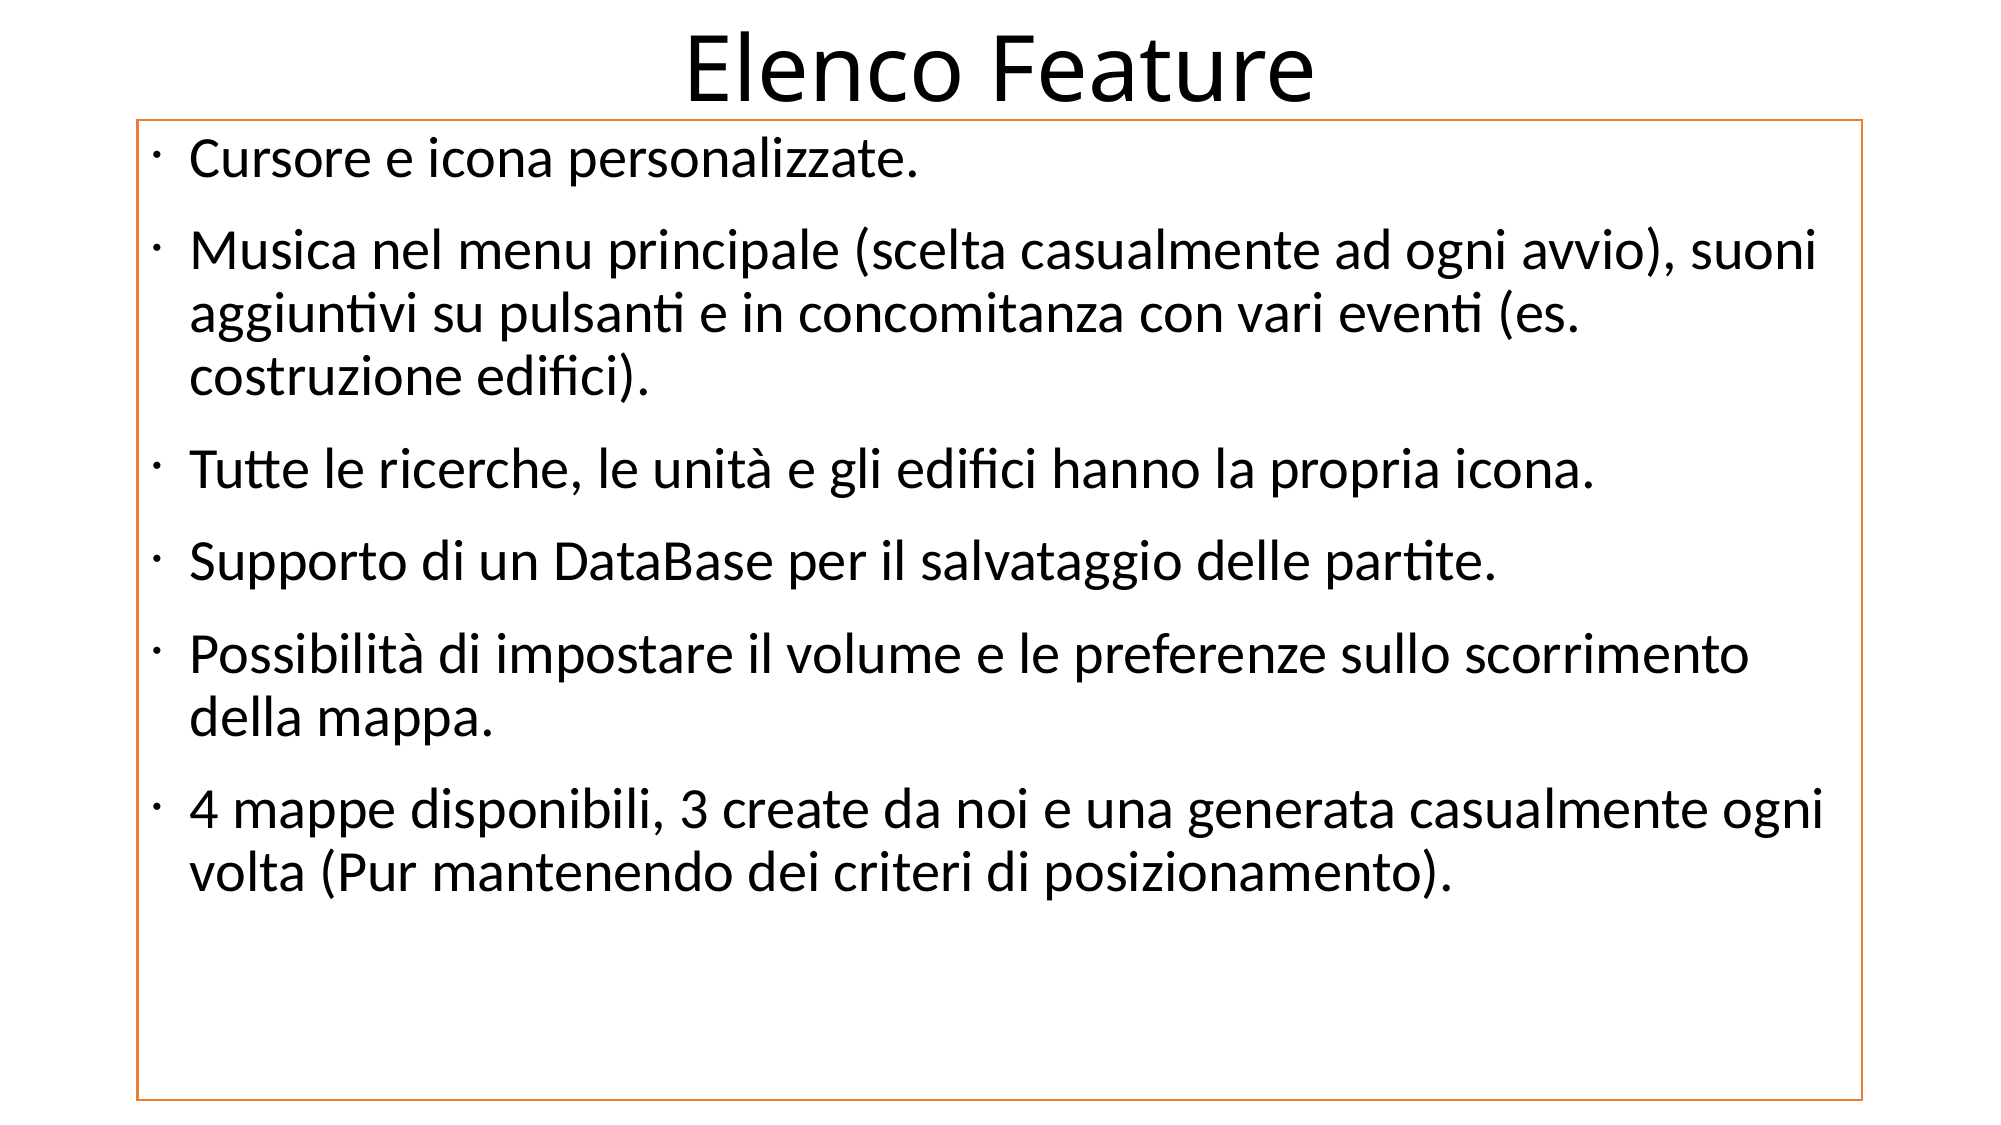

# Elenco Feature
Cursore e icona personalizzate.
Musica nel menu principale (scelta casualmente ad ogni avvio), suoni aggiuntivi su pulsanti e in concomitanza con vari eventi (es. costruzione edifici).
Tutte le ricerche, le unità e gli edifici hanno la propria icona.
Supporto di un DataBase per il salvataggio delle partite.
Possibilità di impostare il volume e le preferenze sullo scorrimento della mappa.
4 mappe disponibili, 3 create da noi e una generata casualmente ogni volta (Pur mantenendo dei criteri di posizionamento).